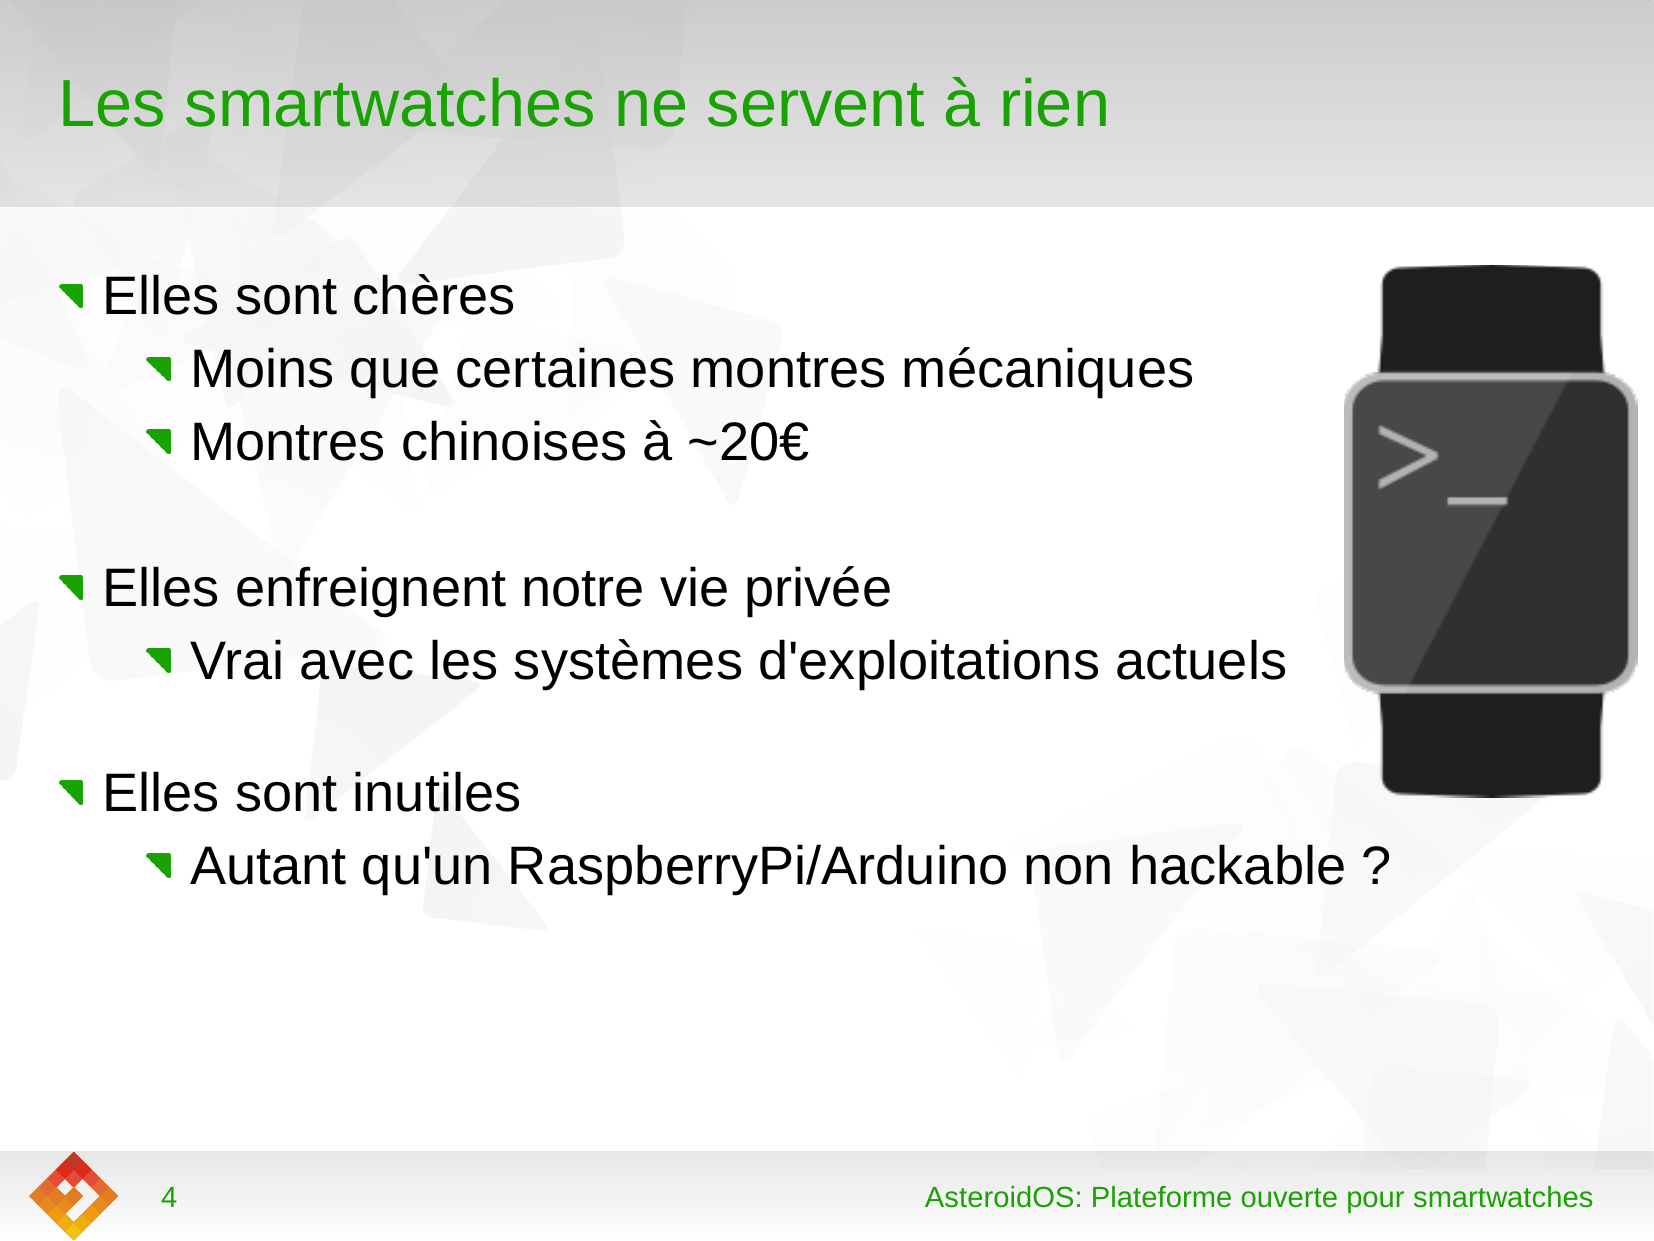

# Les smartwatches ne servent à rien
Elles sont chères
Moins que certaines montres mécaniques
Montres chinoises à ~20€
Elles enfreignent notre vie privée
Vrai avec les systèmes d'exploitations actuels
Elles sont inutiles
Autant qu'un RaspberryPi/Arduino non hackable ?
4
AsteroidOS: Plateforme ouverte pour smartwatches